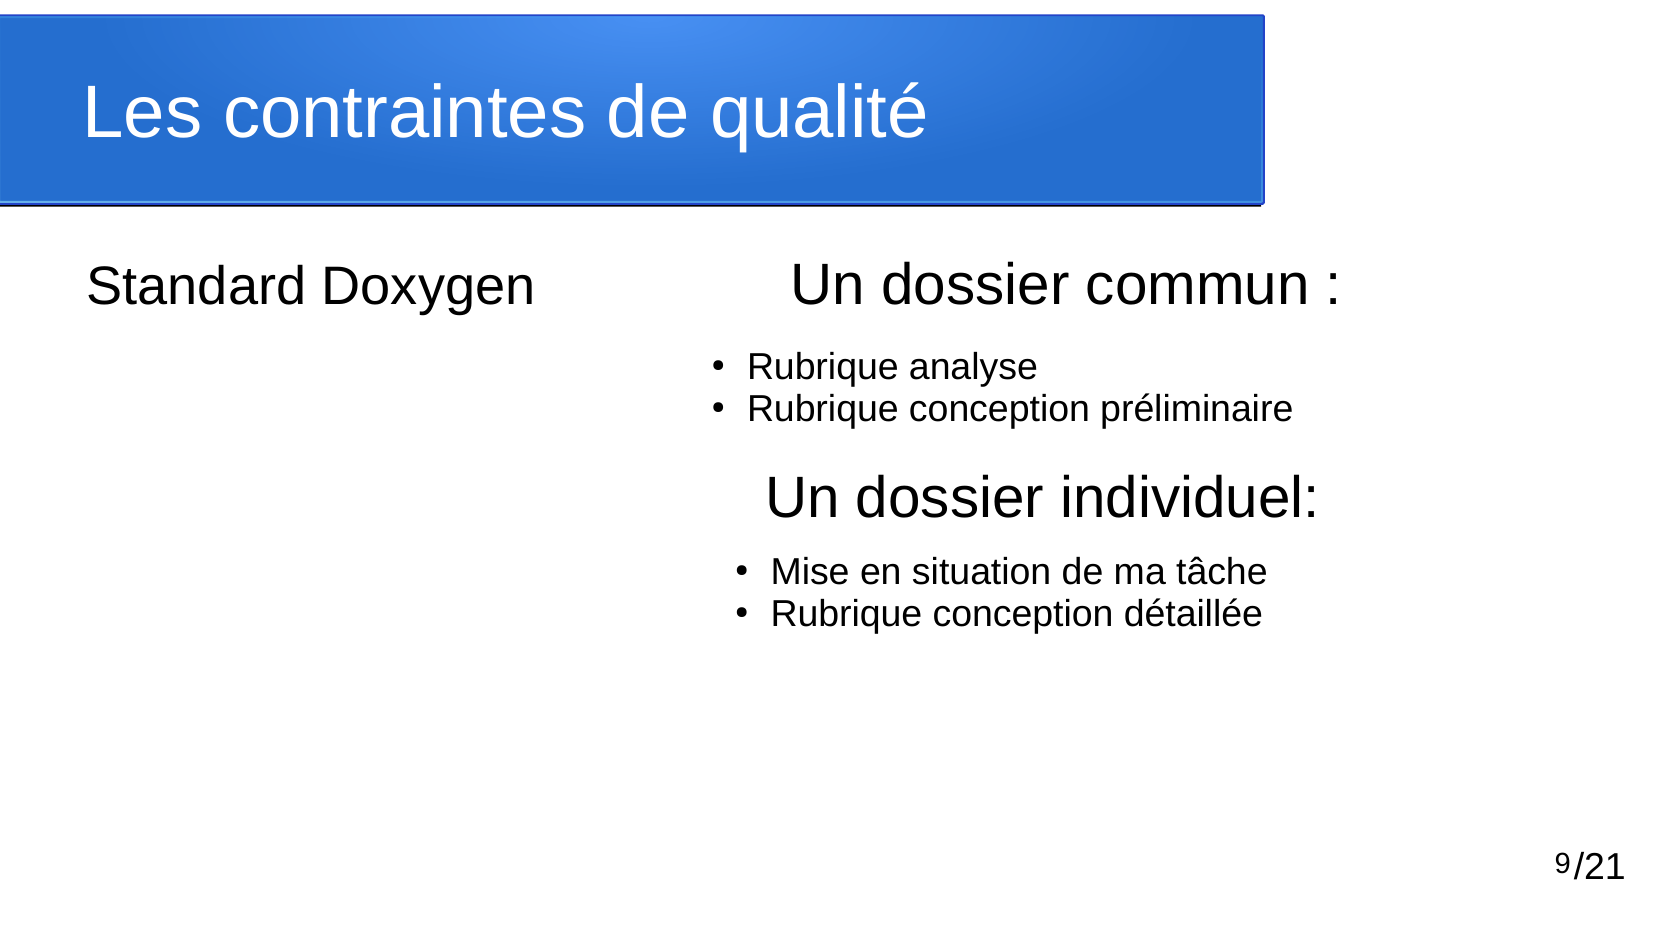

# Les contraintes de qualité
Un dossier commun :
Standard Doxygen
Rubrique analyse
Rubrique conception préliminaire
Un dossier individuel:
Mise en situation de ma tâche
Rubrique conception détaillée
/21
9